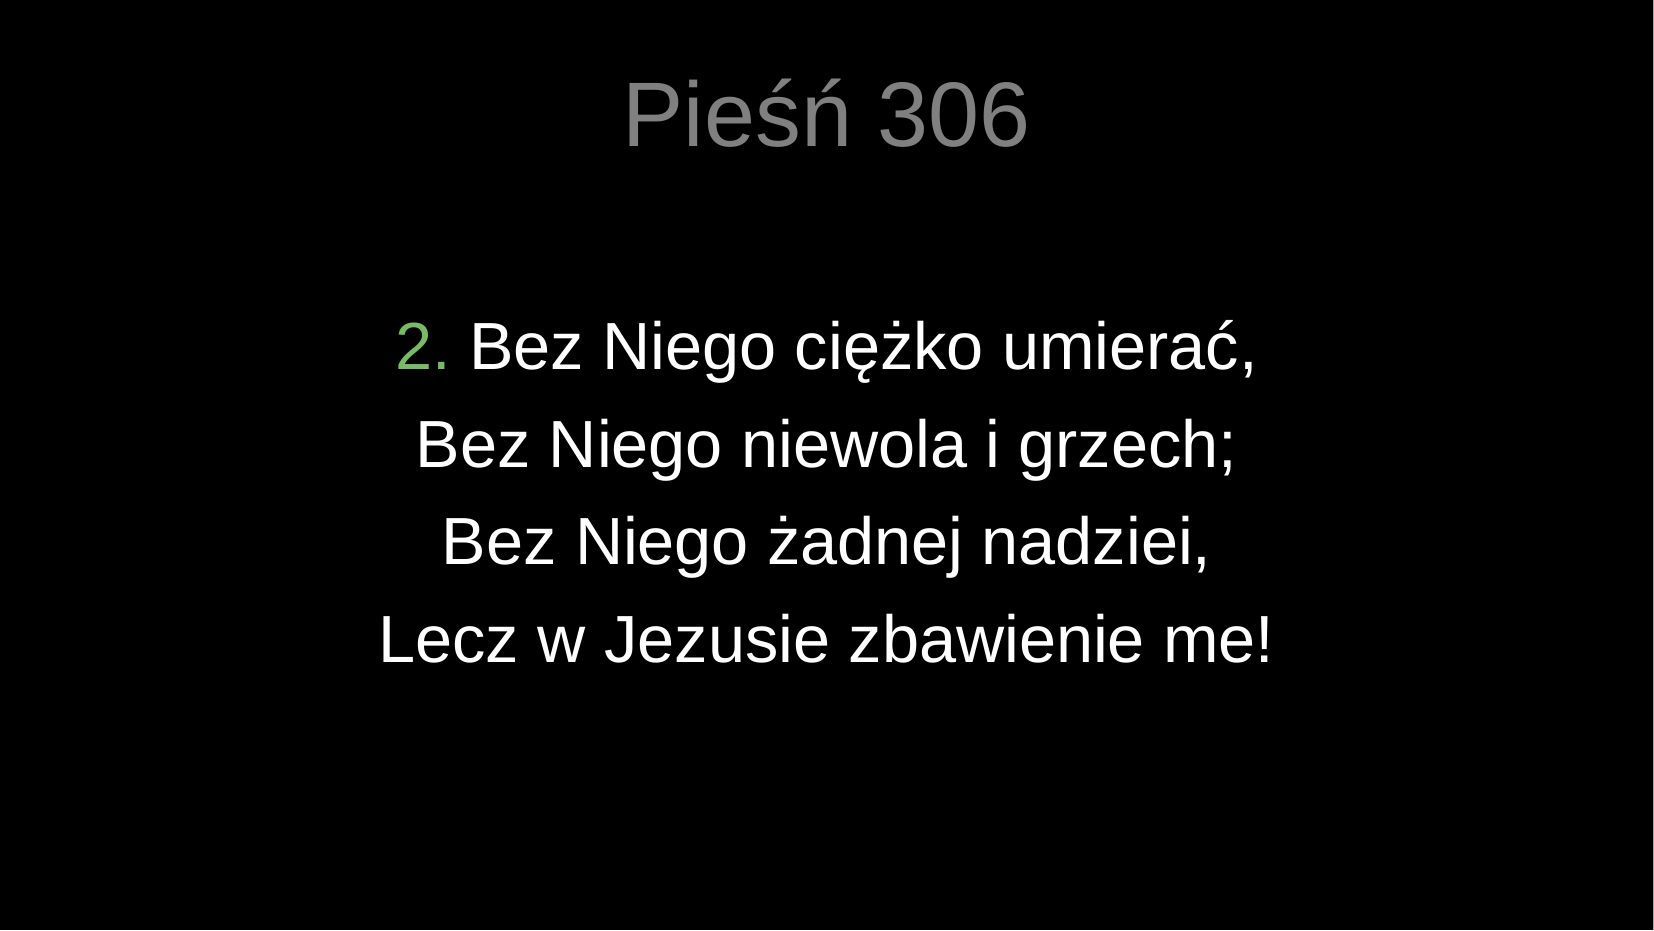

# Pieśń 306
2. Bez Niego ciężko umierać,
Bez Niego niewola i grzech;
Bez Niego żadnej nadziei,
Lecz w Jezusie zbawienie me!